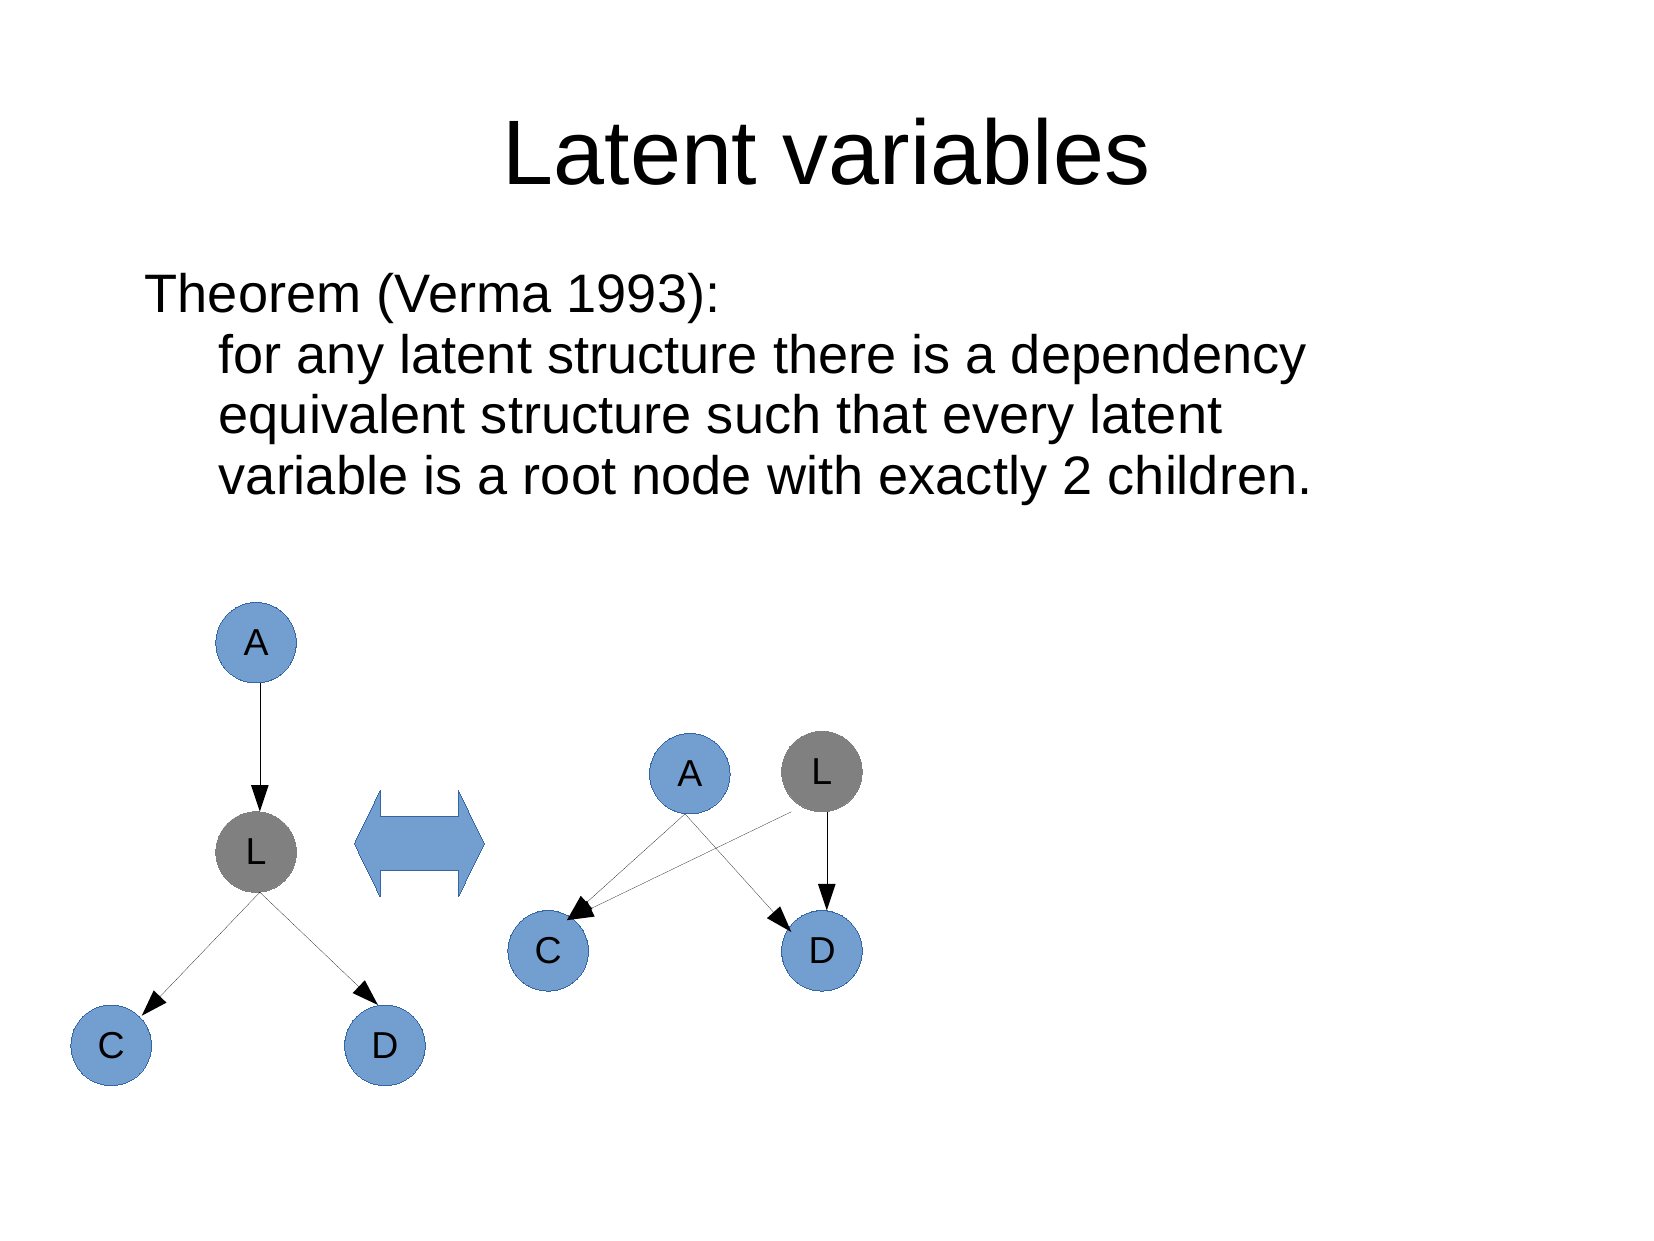

# Latent variables
Theorem (Verma 1993):
	for any latent structure there is a dependency 		equivalent structure such that every latent 			variable is a root node with exactly 2 children.
A
L
A
L
C
D
C
D